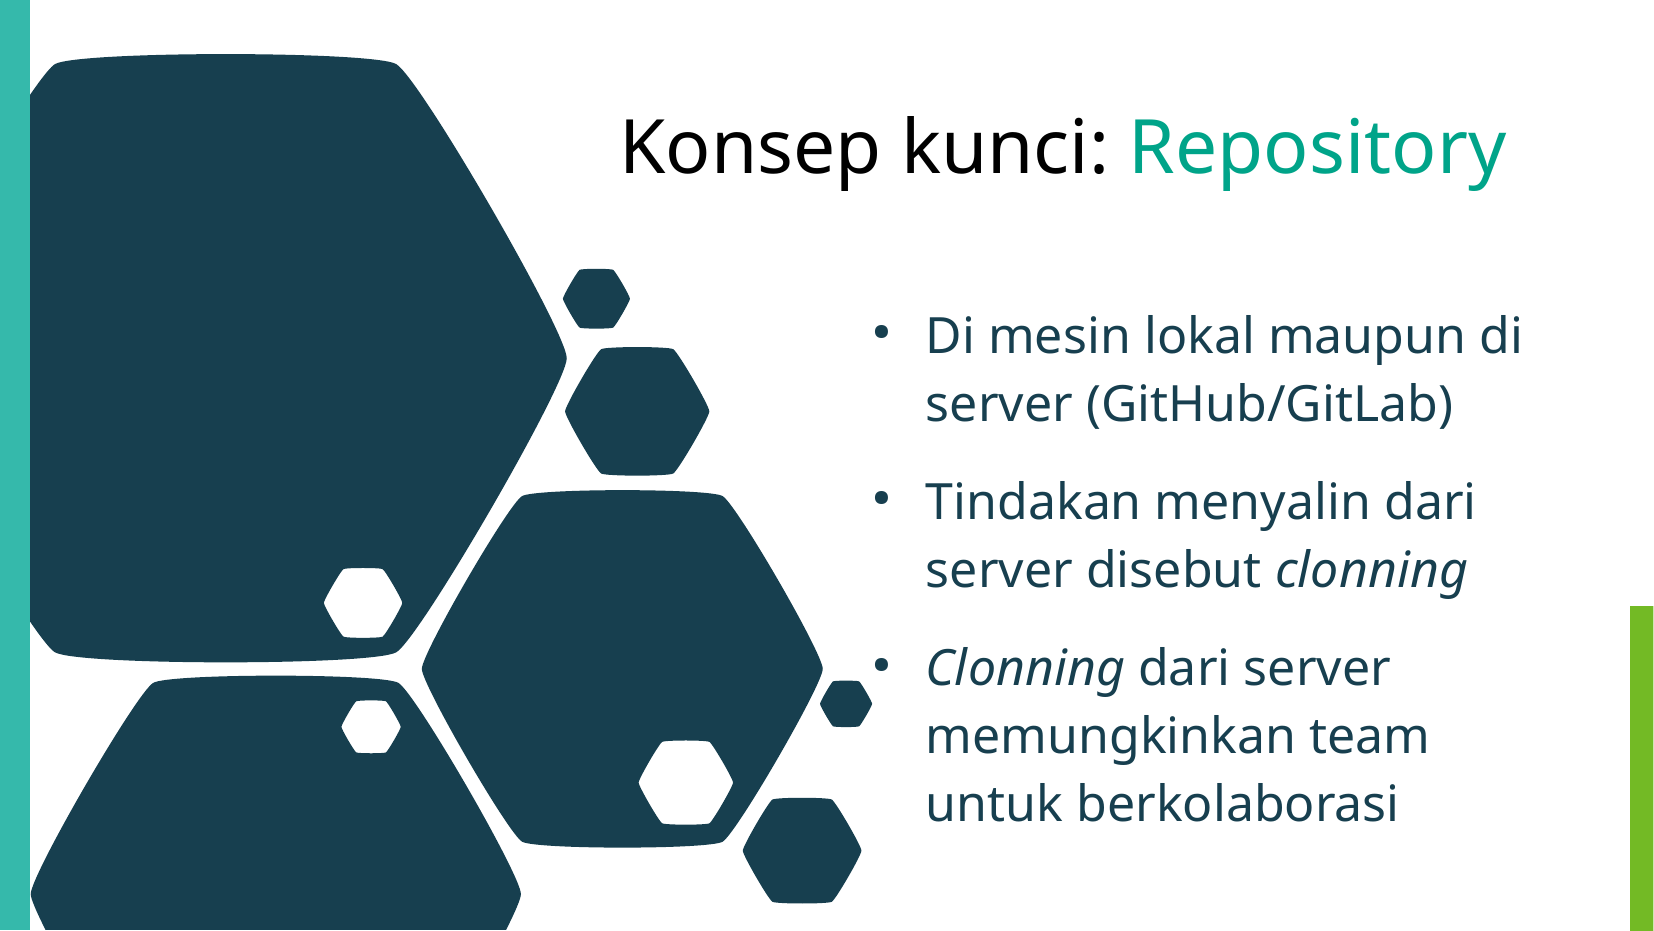

# Konsep kunci: Repository
Di mesin lokal maupun di server (GitHub/GitLab)
Tindakan menyalin dari server disebut clonning
Clonning dari server memungkinkan team untuk berkolaborasi